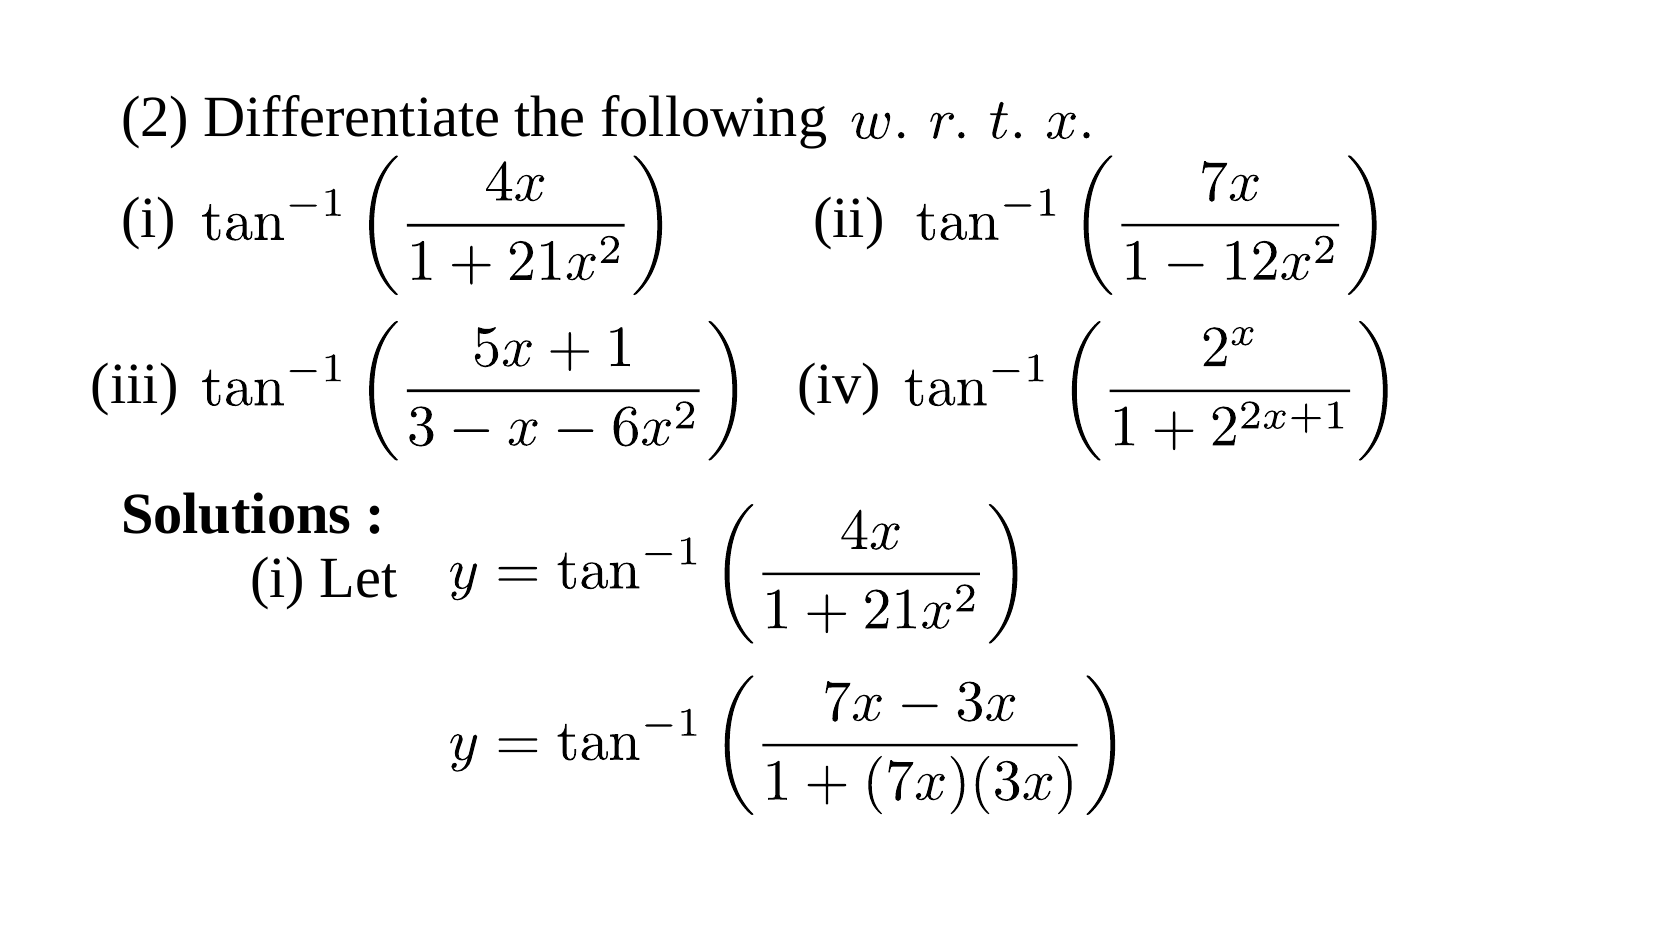

# (2) Differentiate the following
	(i)								 (ii)
 (iii)							 (iv)
	Solutions :
 (i) Let